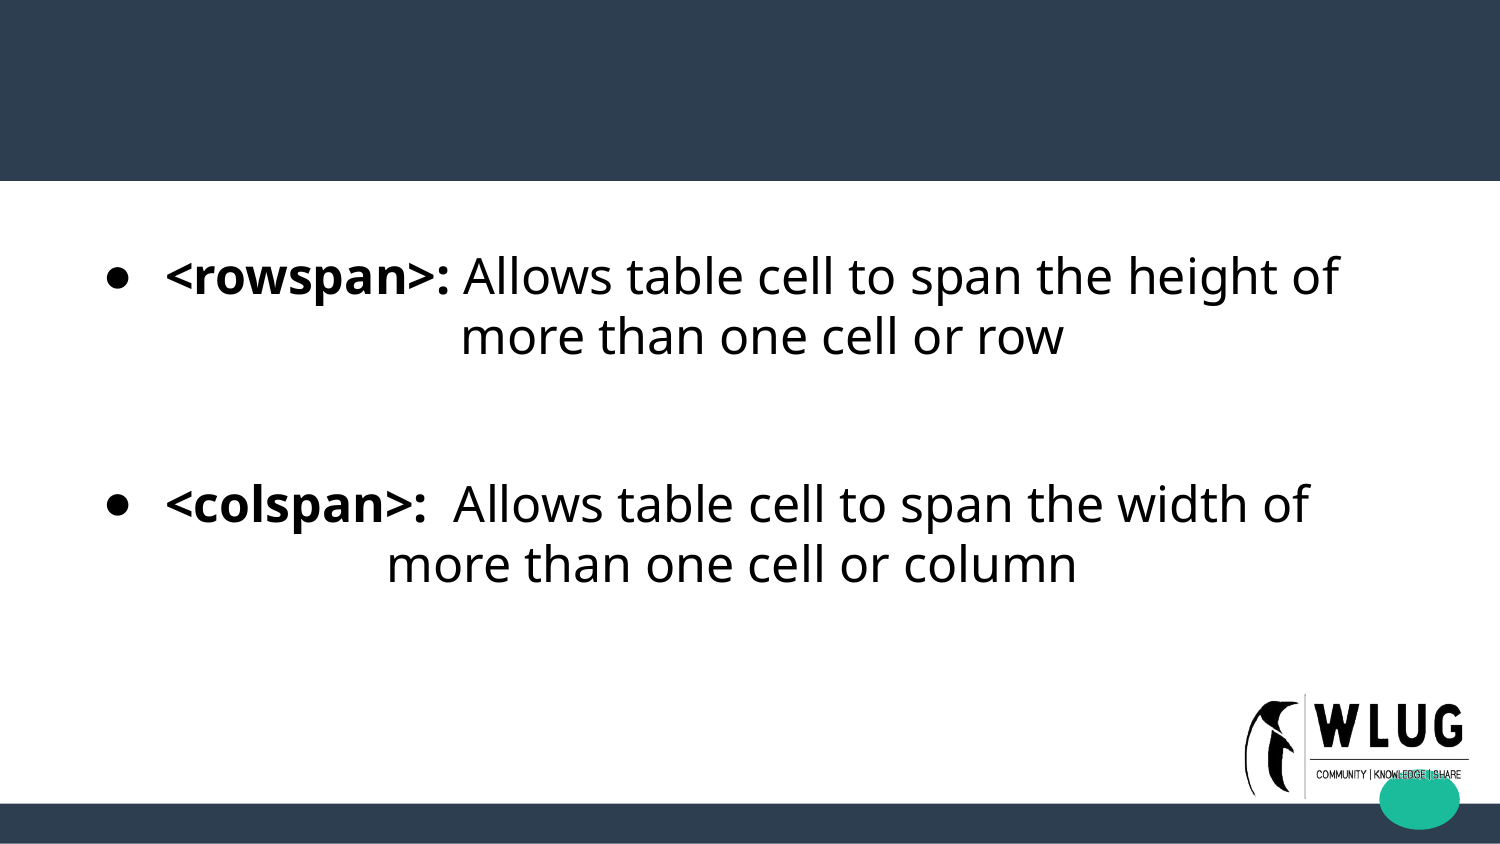

# <rowspan>: Allows table cell to span the height of 					more than one cell or row
<colspan>: Allows table cell to span the width of 					more than one cell or column